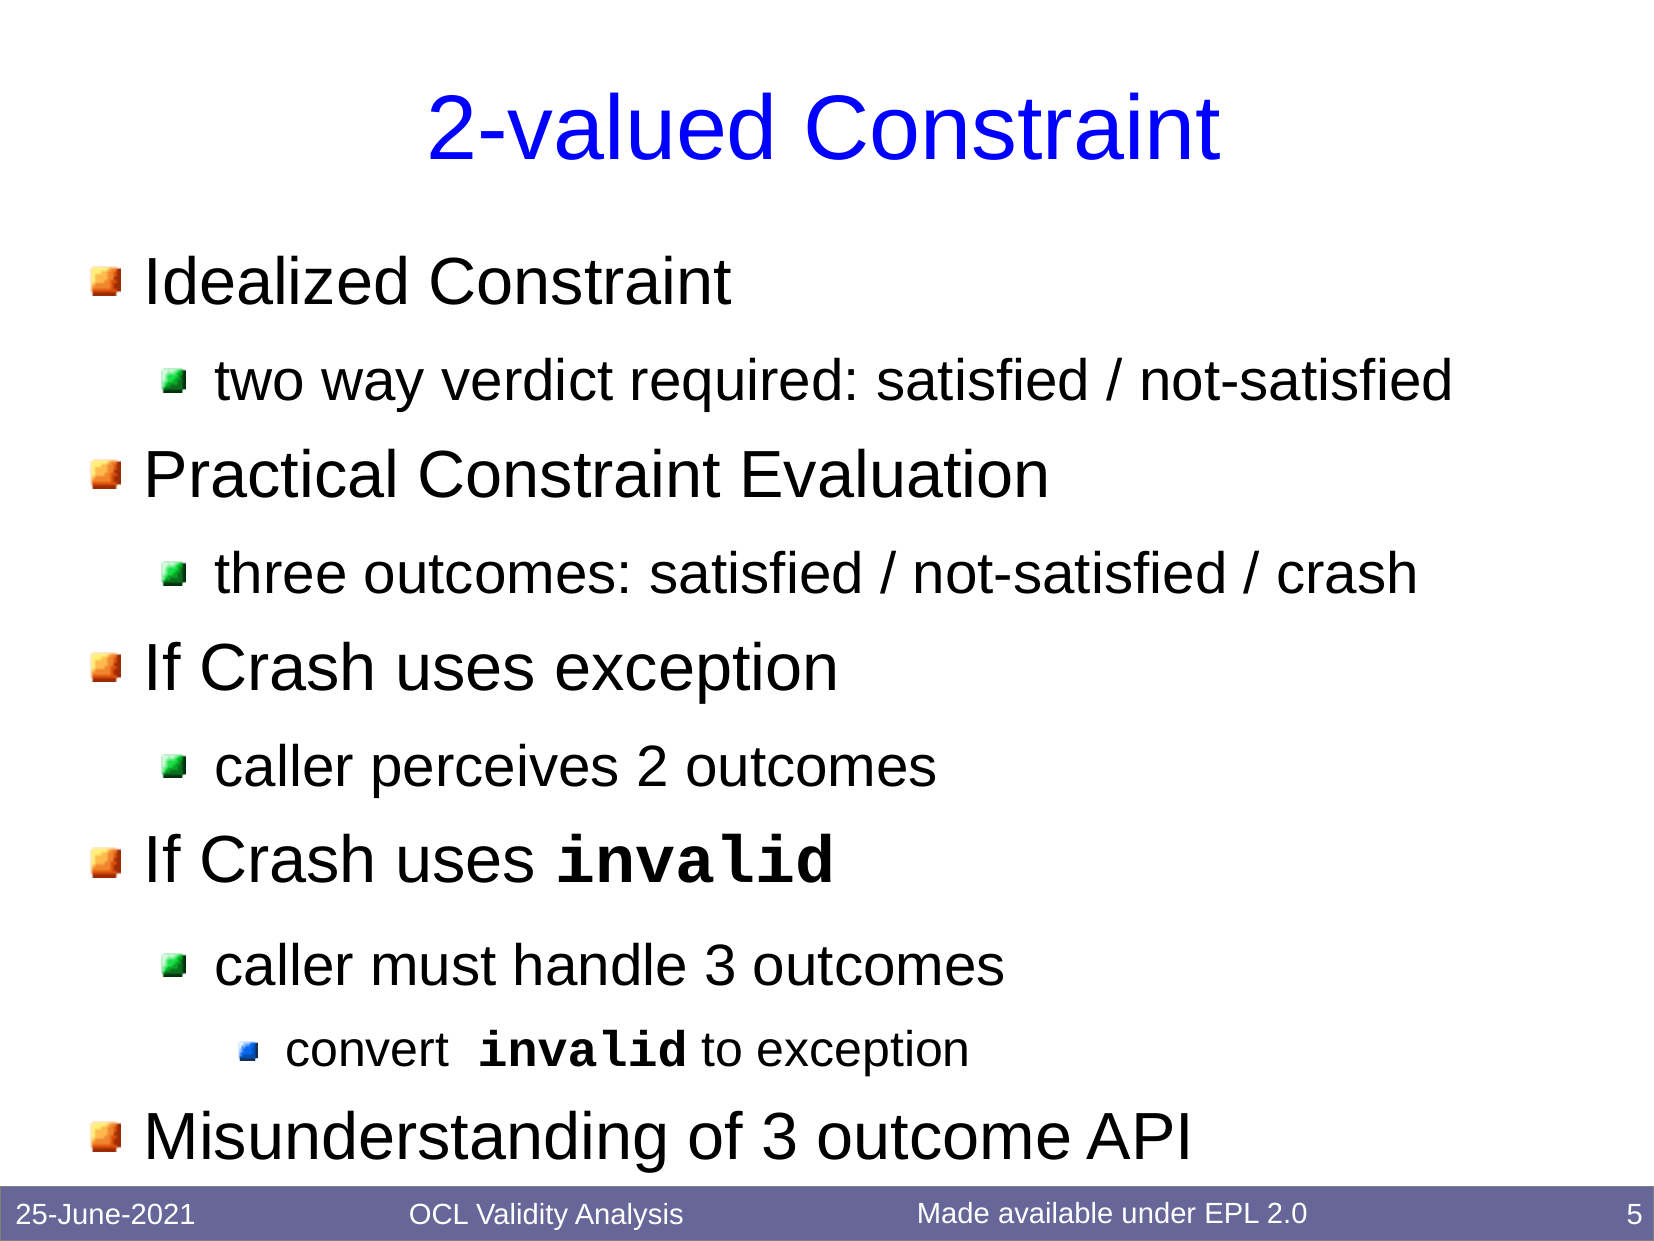

# 2-valued Constraint
Idealized Constraint
two way verdict required: satisfied / not-satisfied
Practical Constraint Evaluation
three outcomes: satisfied / not-satisfied / crash
If Crash uses exception
caller perceives 2 outcomes
If Crash uses invalid
caller must handle 3 outcomes
convert invalid to exception
Misunderstanding of 3 outcome API
25-June-2021
OCL Validity Analysis
5